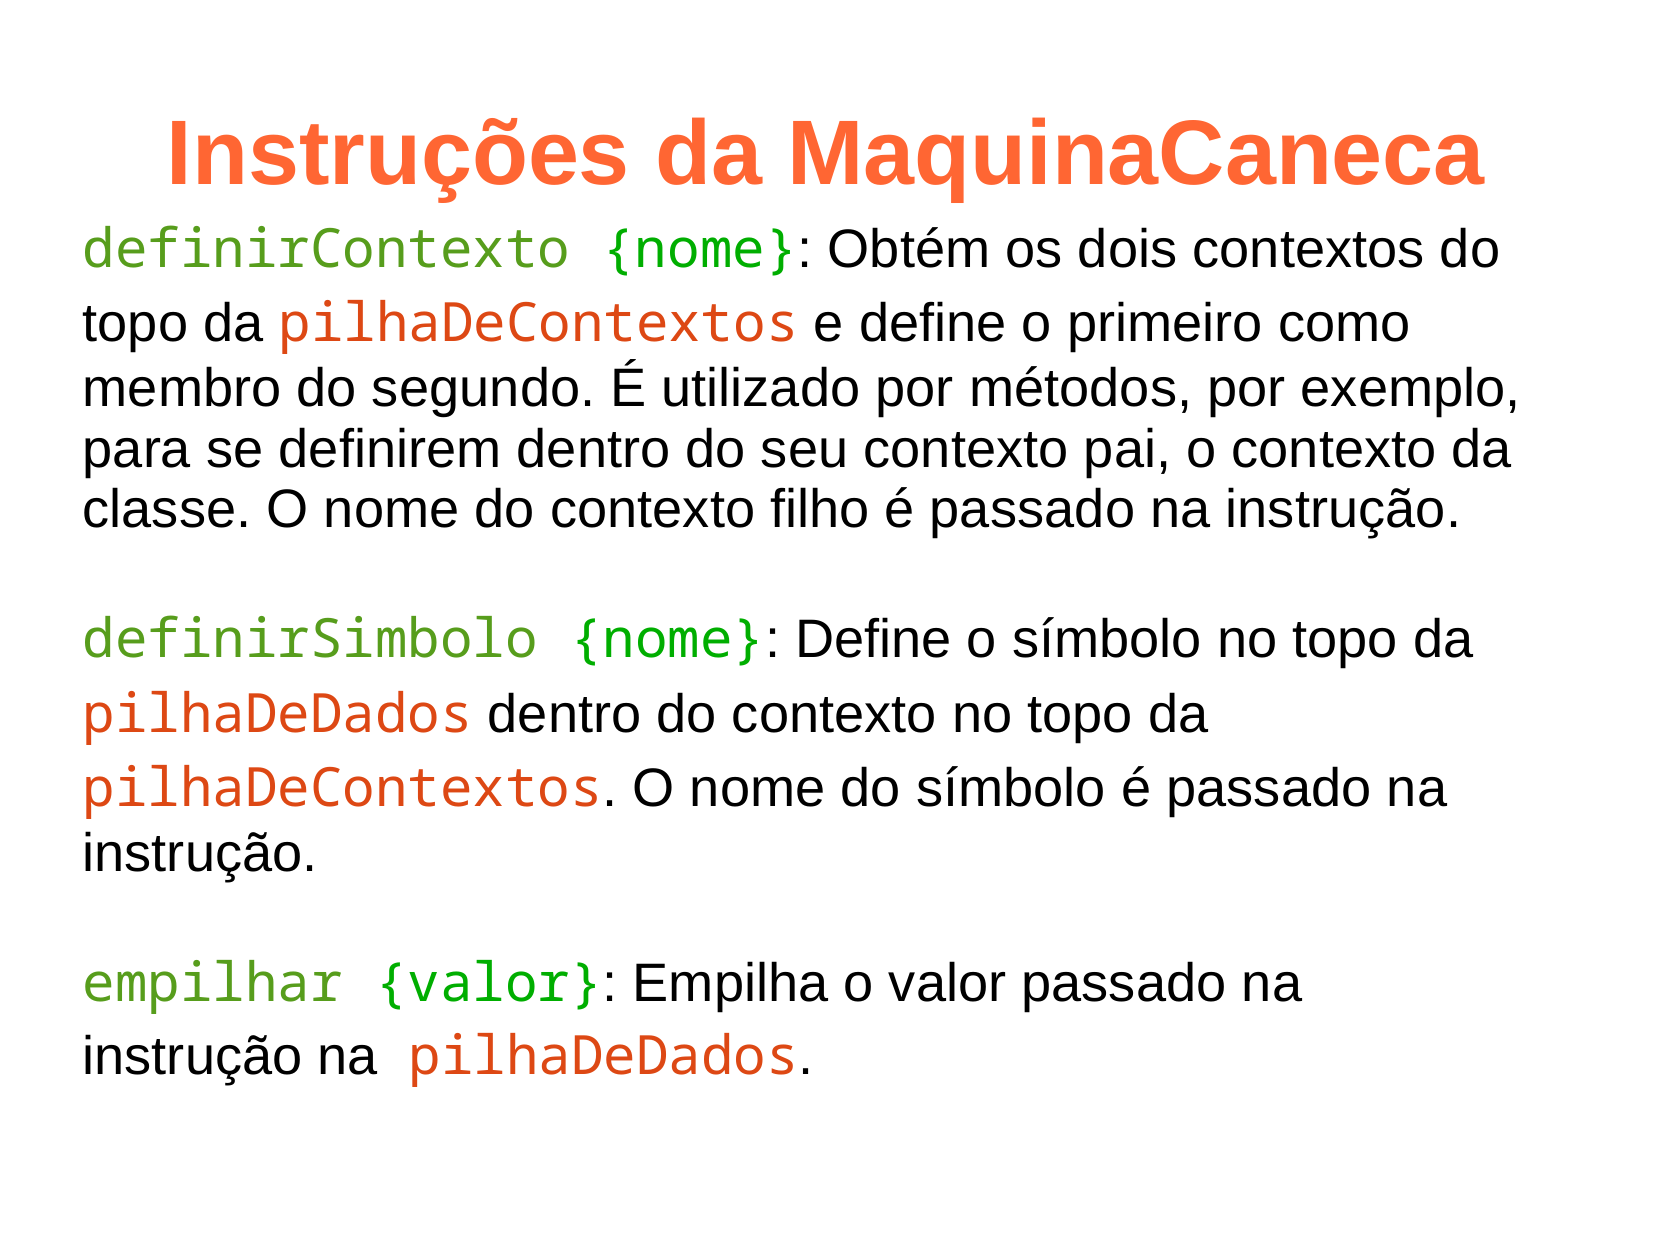

# Instruções da MaquinaCaneca
definirContexto {nome}: Obtém os dois contextos do topo da pilhaDeContextos e define o primeiro como membro do segundo. É utilizado por métodos, por exemplo, para se definirem dentro do seu contexto pai, o contexto da classe. O nome do contexto filho é passado na instrução.
definirSimbolo {nome}: Define o símbolo no topo da pilhaDeDados dentro do contexto no topo da pilhaDeContextos. O nome do símbolo é passado na instrução.
empilhar {valor}: Empilha o valor passado na instrução na pilhaDeDados.